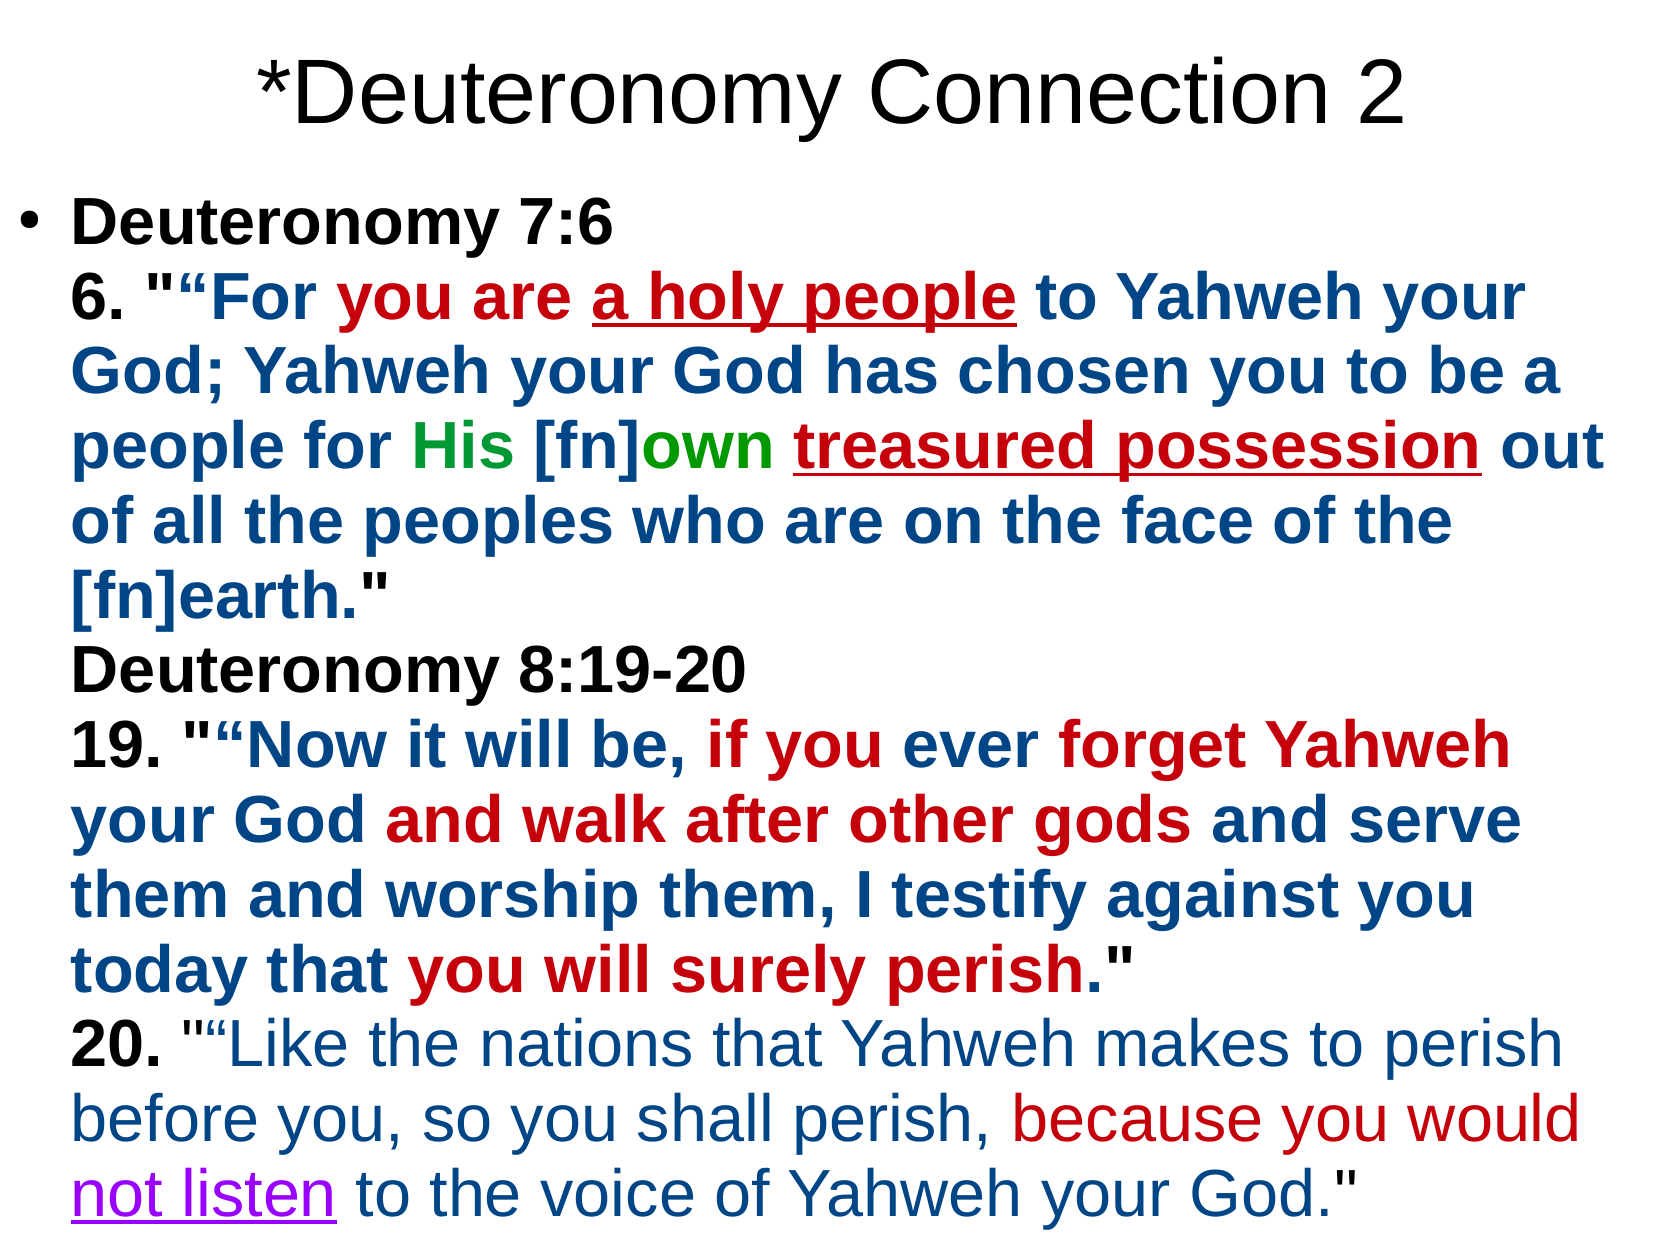

# *Deuteronomy Connection 2
Deuteronomy 7:6
6. "“For you are a holy people to Yahweh your God; Yahweh your God has chosen you to be a people for His [fn]own treasured possession out of all the peoples who are on the face of the [fn]earth."
Deuteronomy 8:19-20
19. "“Now it will be, if you ever forget Yahweh your God and walk after other gods and serve them and worship them, I testify against you today that you will surely perish."
20. "“Like the nations that Yahweh makes to perish before you, so you shall perish, because you would not listen to the voice of Yahweh your God."